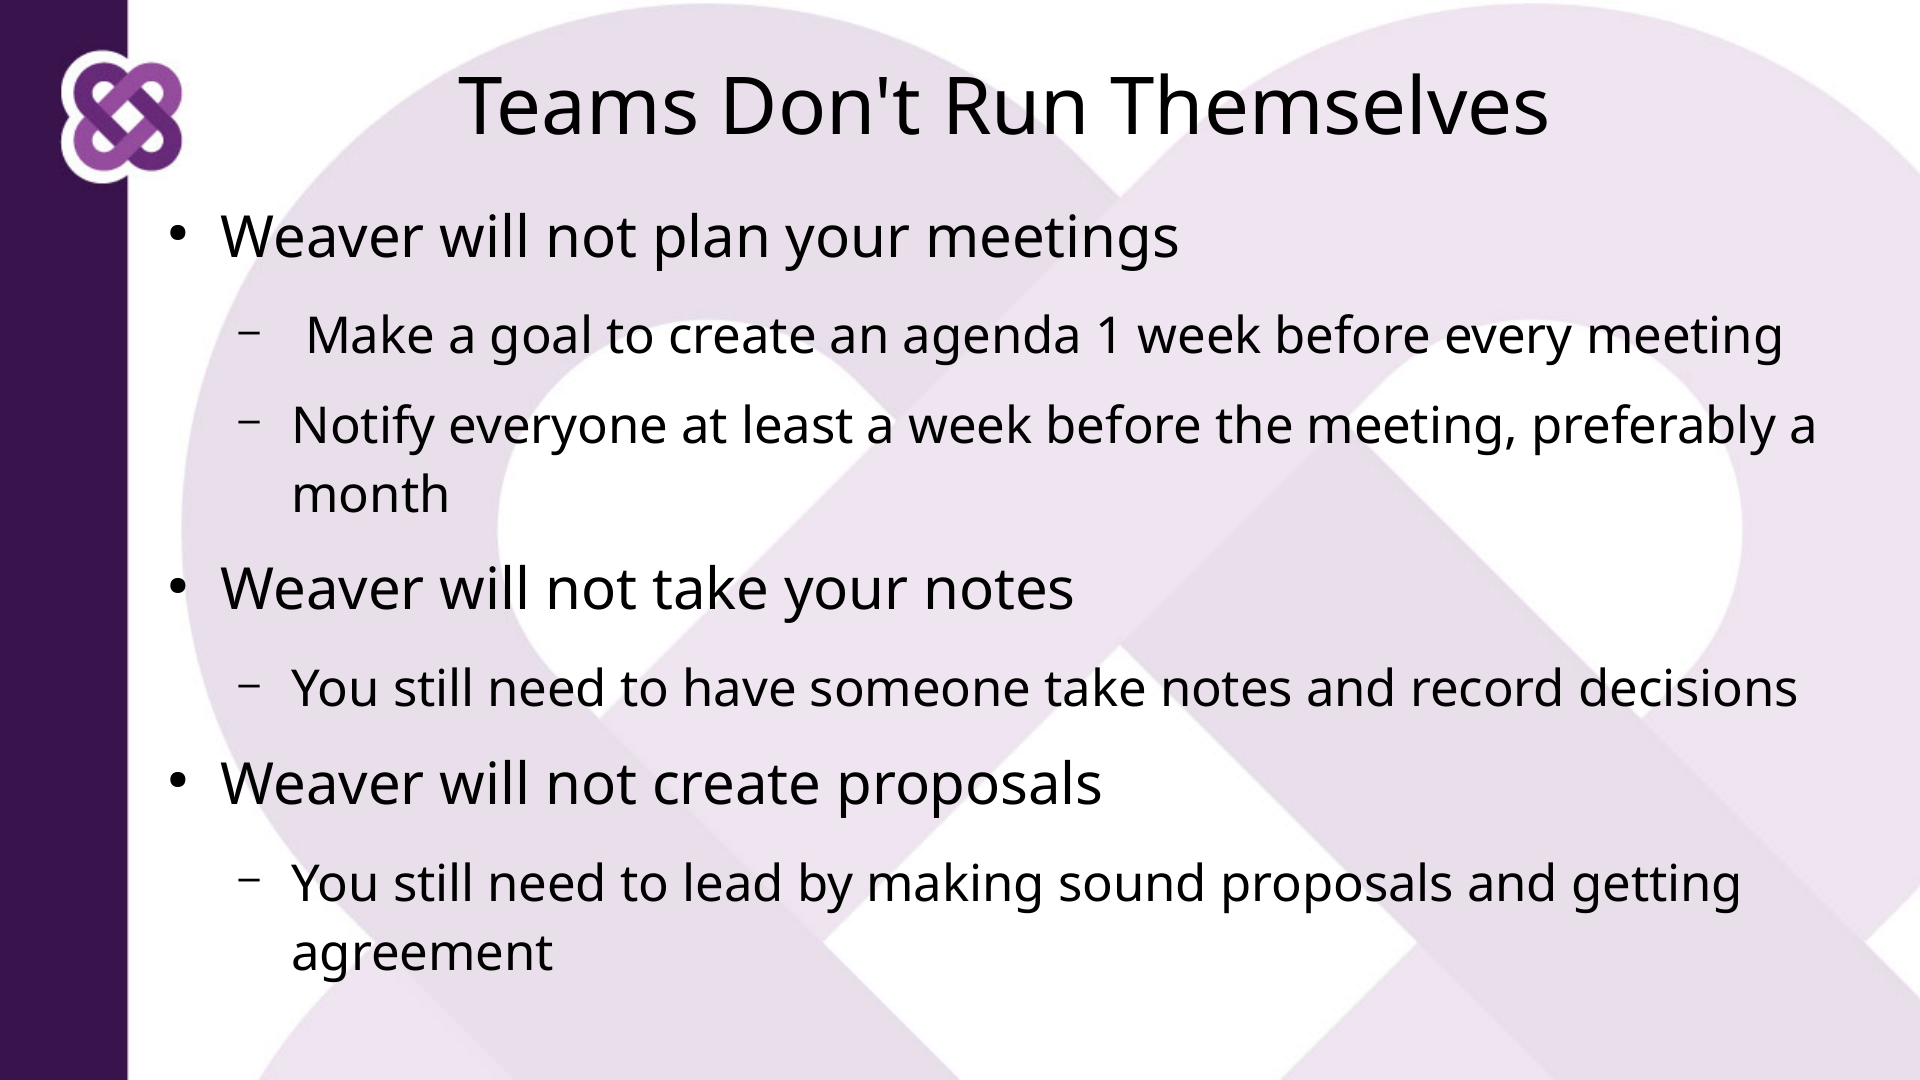

# Teams Don't Run Themselves
Weaver will not plan your meetings
 Make a goal to create an agenda 1 week before every meeting
Notify everyone at least a week before the meeting, preferably a month
Weaver will not take your notes
You still need to have someone take notes and record decisions
Weaver will not create proposals
You still need to lead by making sound proposals and getting agreement
If you do this work, it enables the volunteers to contribute their part